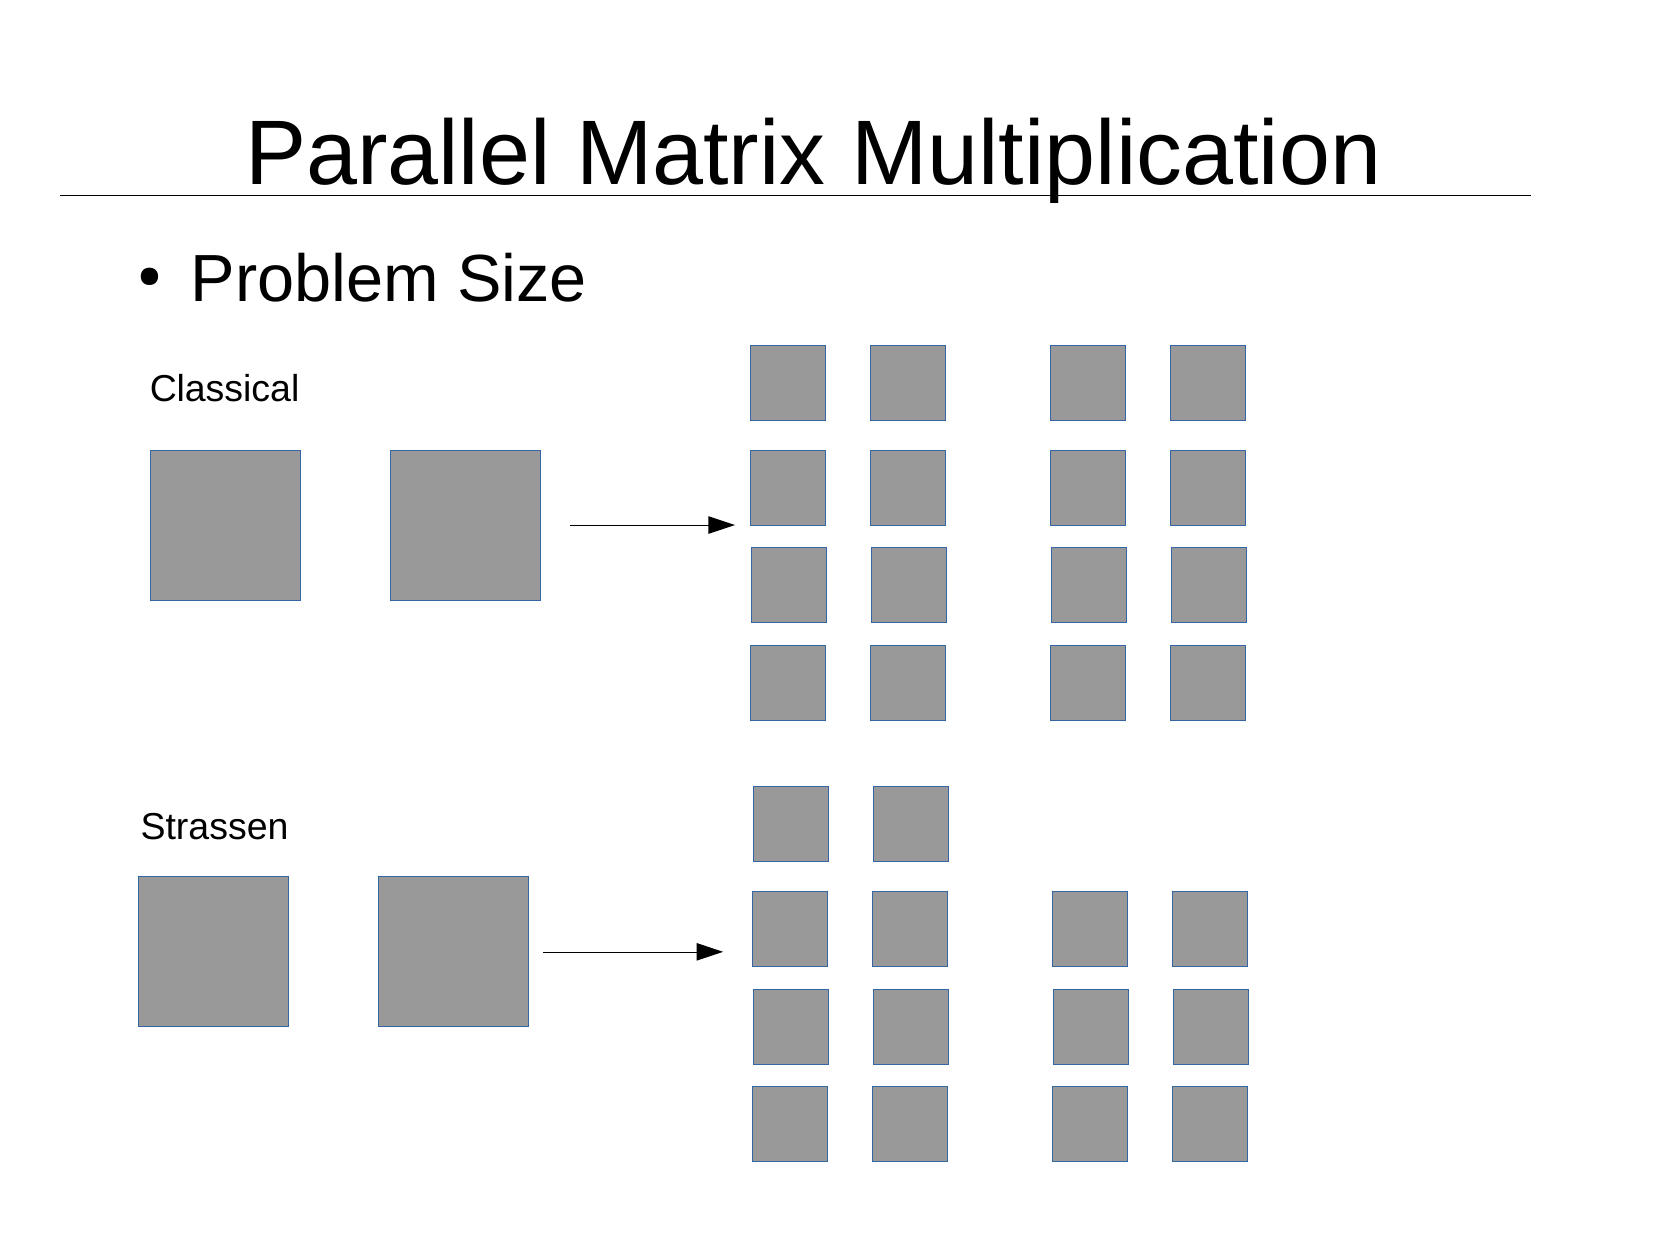

# Parallel Matrix Multiplication
Problem Size
Classical
Strassen